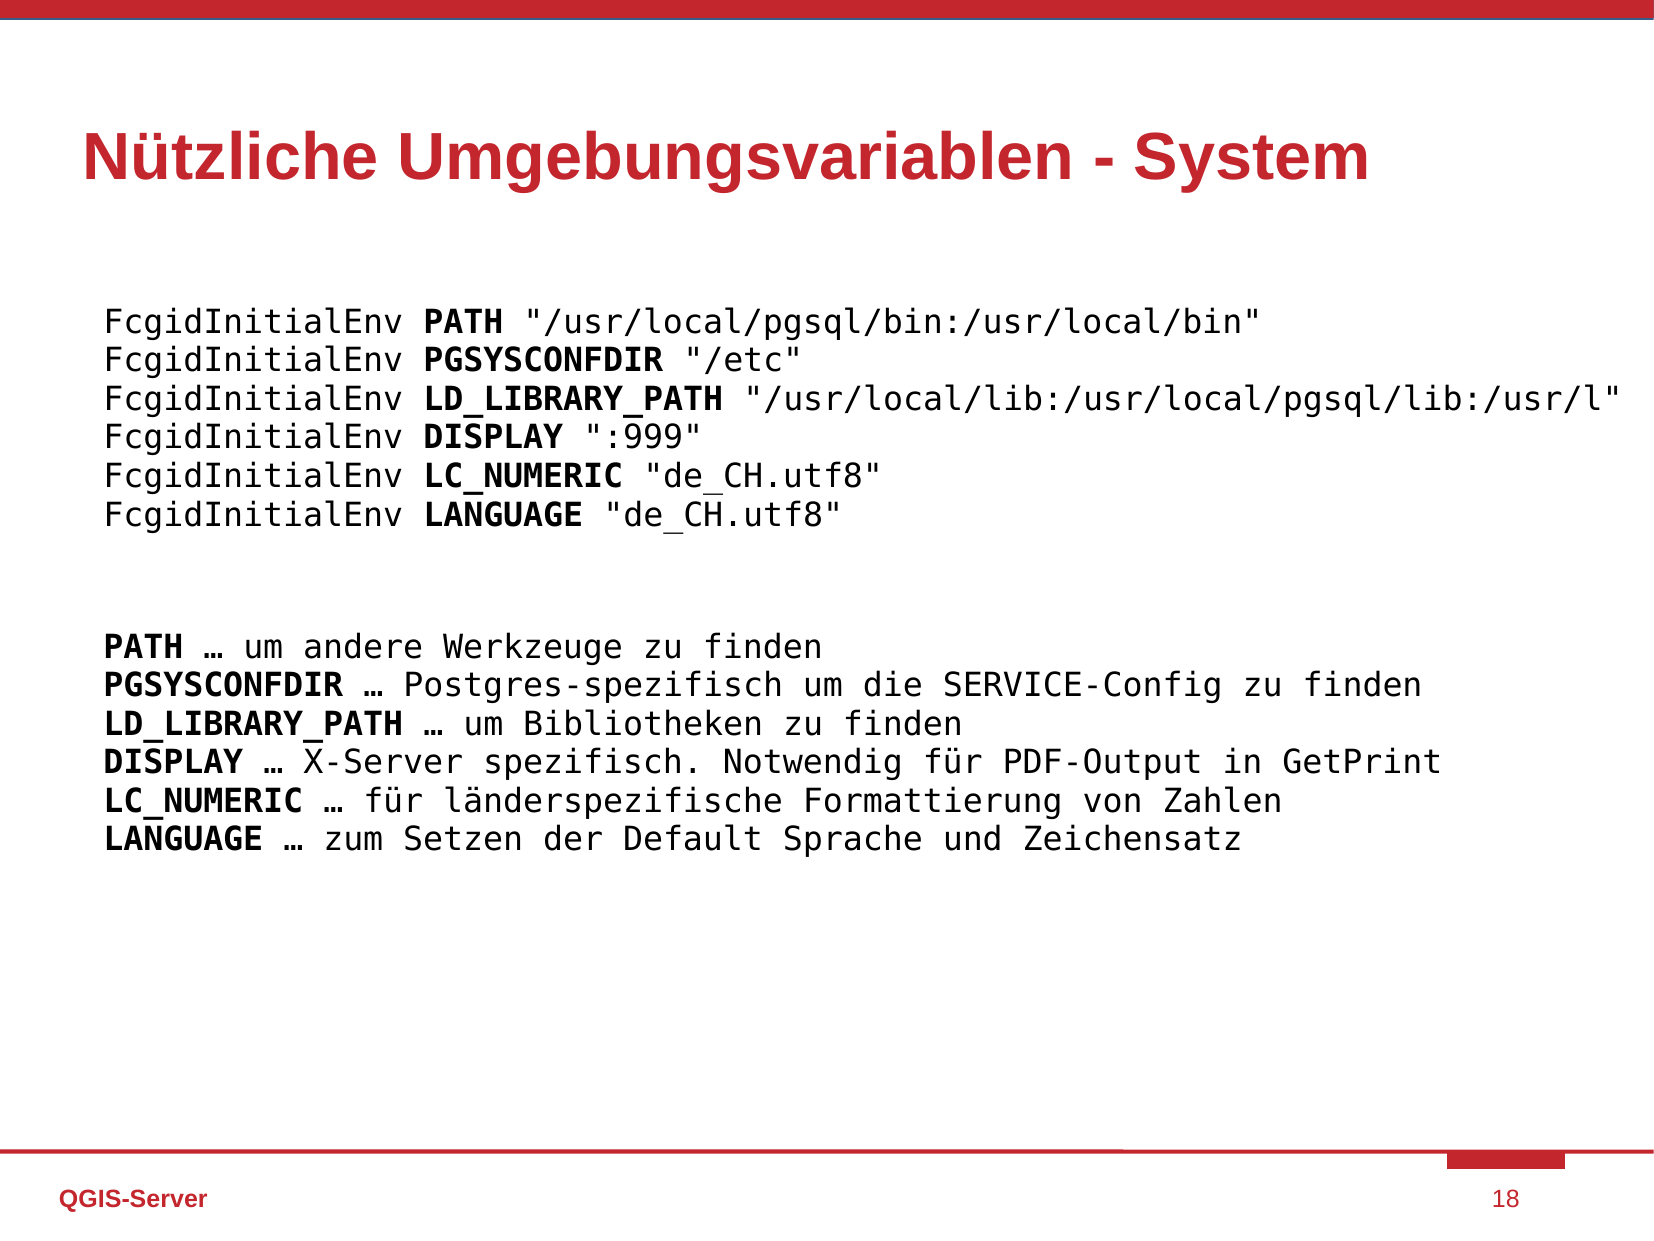

# Nützliche Umgebungsvariablen - System
FcgidInitialEnv PATH "/usr/local/pgsql/bin:/usr/local/bin"
FcgidInitialEnv PGSYSCONFDIR "/etc"
FcgidInitialEnv LD_LIBRARY_PATH "/usr/local/lib:/usr/local/pgsql/lib:/usr/l"
FcgidInitialEnv DISPLAY ":999"
FcgidInitialEnv LC_NUMERIC "de_CH.utf8"
FcgidInitialEnv LANGUAGE "de_CH.utf8"
PATH … um andere Werkzeuge zu finden
PGSYSCONFDIR … Postgres-spezifisch um die SERVICE-Config zu finden
LD_LIBRARY_PATH … um Bibliotheken zu finden
DISPLAY … X-Server spezifisch. Notwendig für PDF-Output in GetPrint
LC_NUMERIC … für länderspezifische Formattierung von Zahlen
LANGUAGE … zum Setzen der Default Sprache und Zeichensatz
QGIS-Server